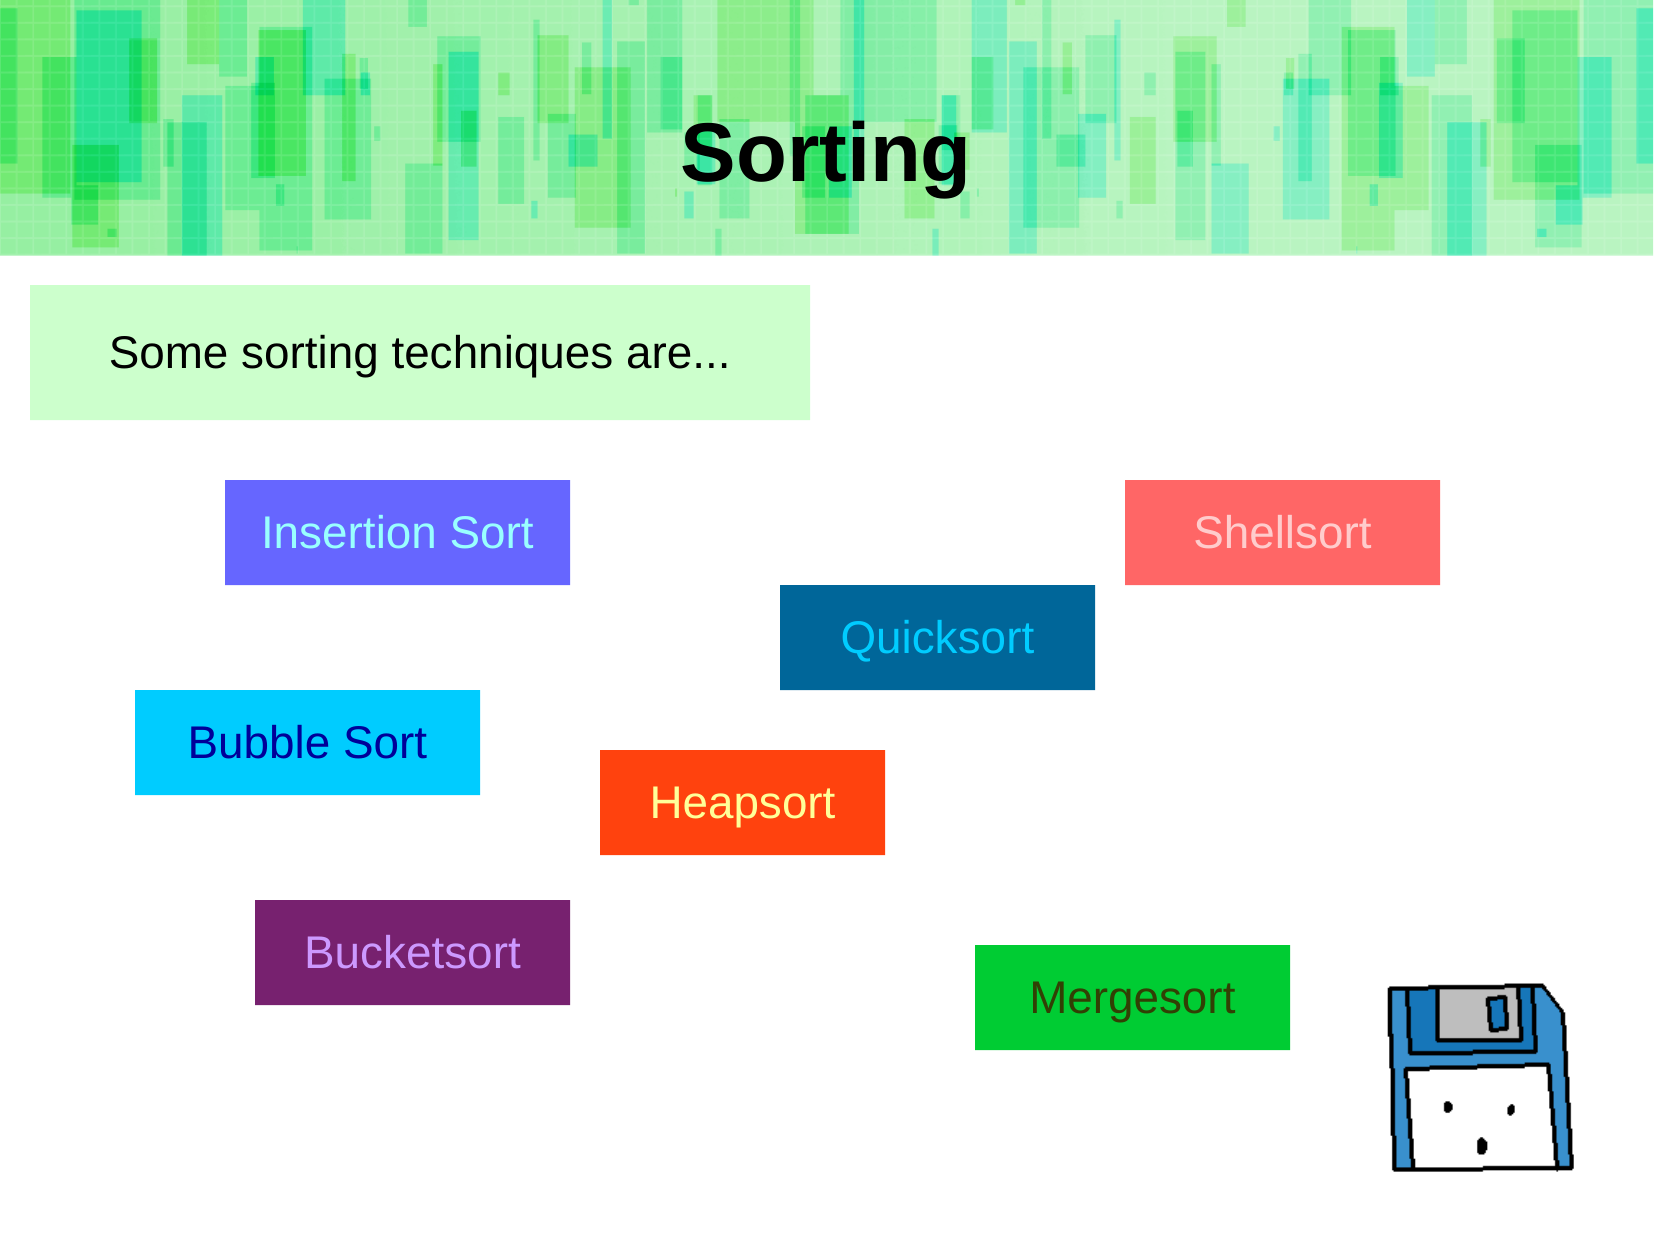

# Sorting
Some sorting techniques are...
Insertion Sort
Shellsort
Quicksort
Bubble Sort
Heapsort
Bucketsort
Mergesort